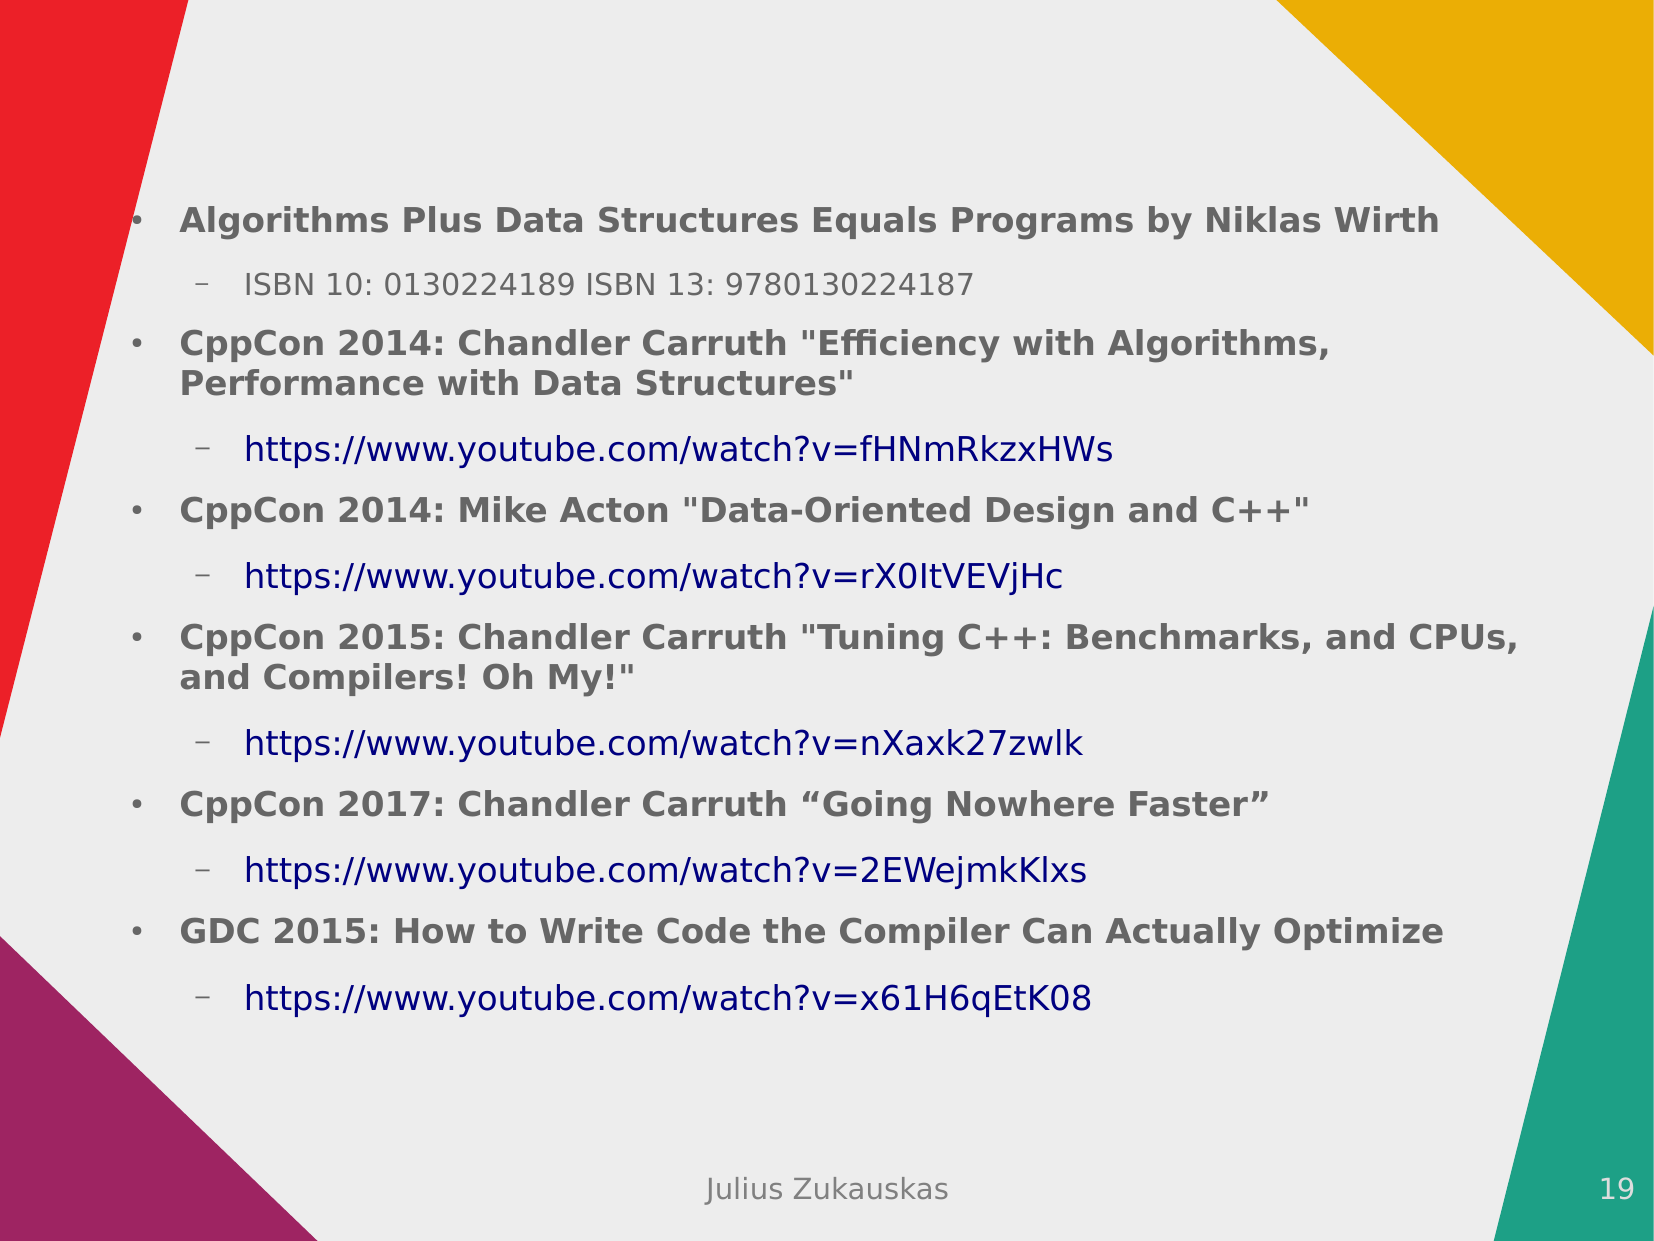

# Algorithms Plus Data Structures Equals Programs by Niklas Wirth
ISBN 10: 0130224189 ISBN 13: 9780130224187
CppCon 2014: Chandler Carruth "Efficiency with Algorithms, Performance with Data Structures"
https://www.youtube.com/watch?v=fHNmRkzxHWs
CppCon 2014: Mike Acton "Data-Oriented Design and C++"
https://www.youtube.com/watch?v=rX0ItVEVjHc
CppCon 2015: Chandler Carruth "Tuning C++: Benchmarks, and CPUs, and Compilers! Oh My!"
https://www.youtube.com/watch?v=nXaxk27zwlk
CppCon 2017: Chandler Carruth “Going Nowhere Faster”
https://www.youtube.com/watch?v=2EWejmkKlxs
GDC 2015: How to Write Code the Compiler Can Actually Optimize
https://www.youtube.com/watch?v=x61H6qEtK08
Julius Zukauskas
19